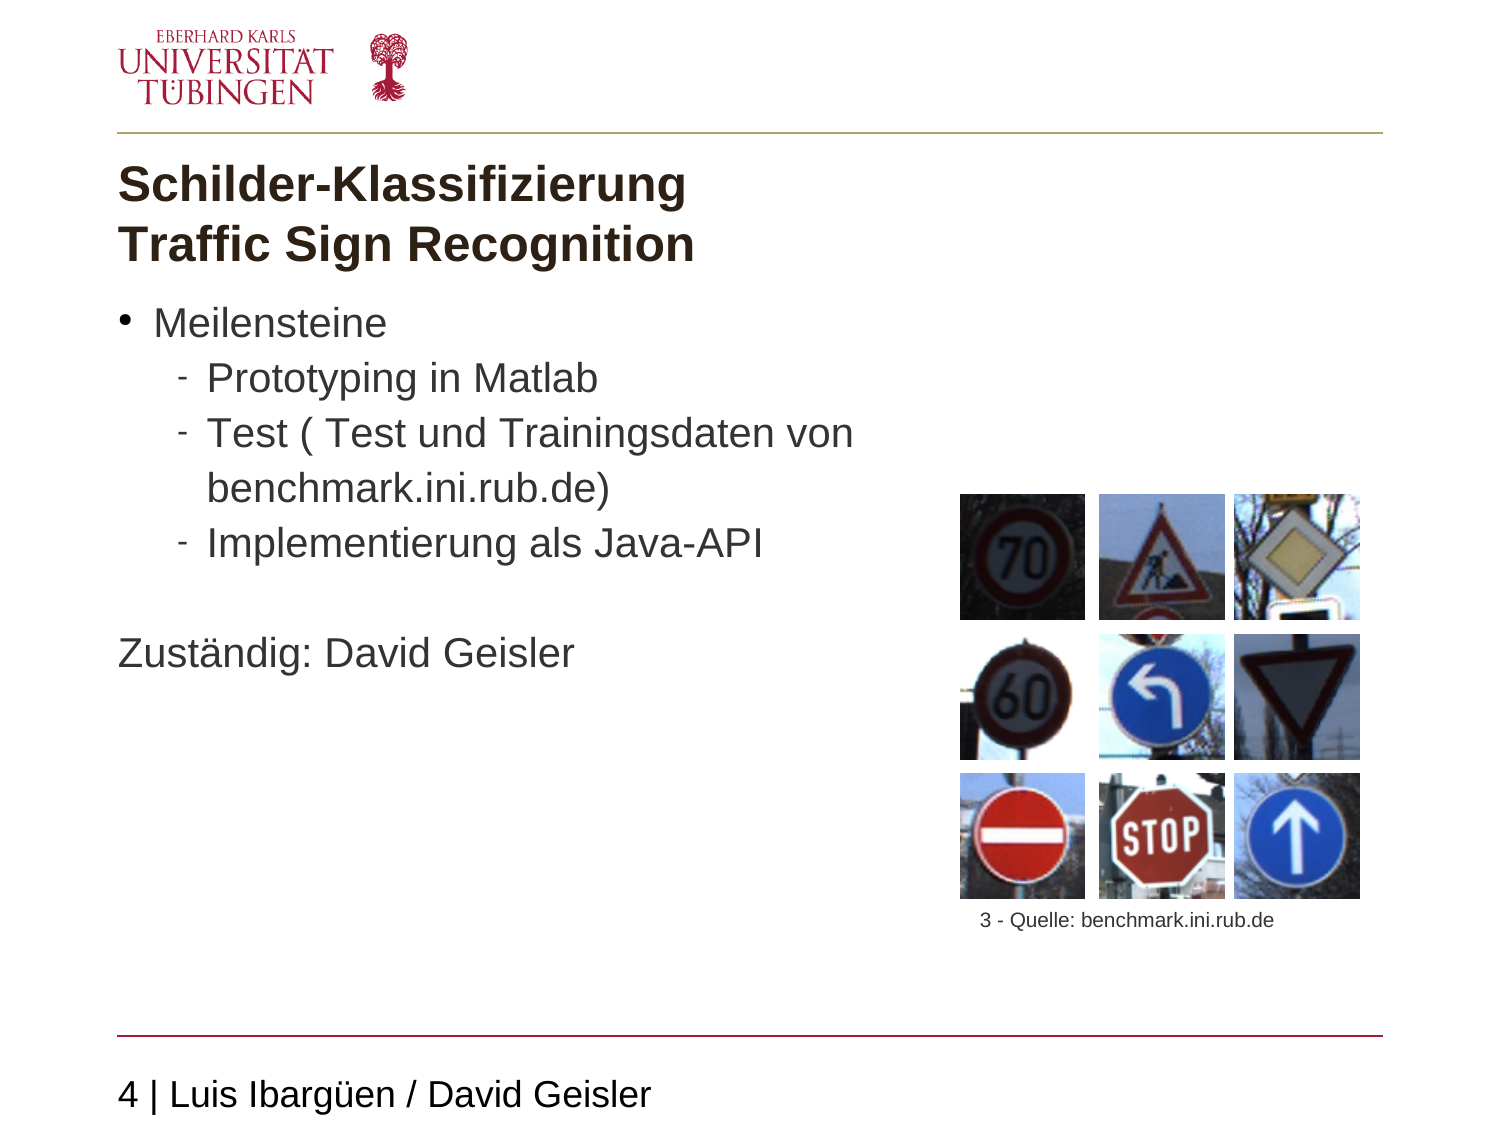

# Schilder-Klassifizierung Traffic Sign Recognition
Meilensteine
Prototyping in Matlab
Test ( Test und Trainingsdaten von benchmark.ini.rub.de)
Implementierung als Java-API
Zuständig: David Geisler
3 - Quelle: benchmark.ini.rub.de
4